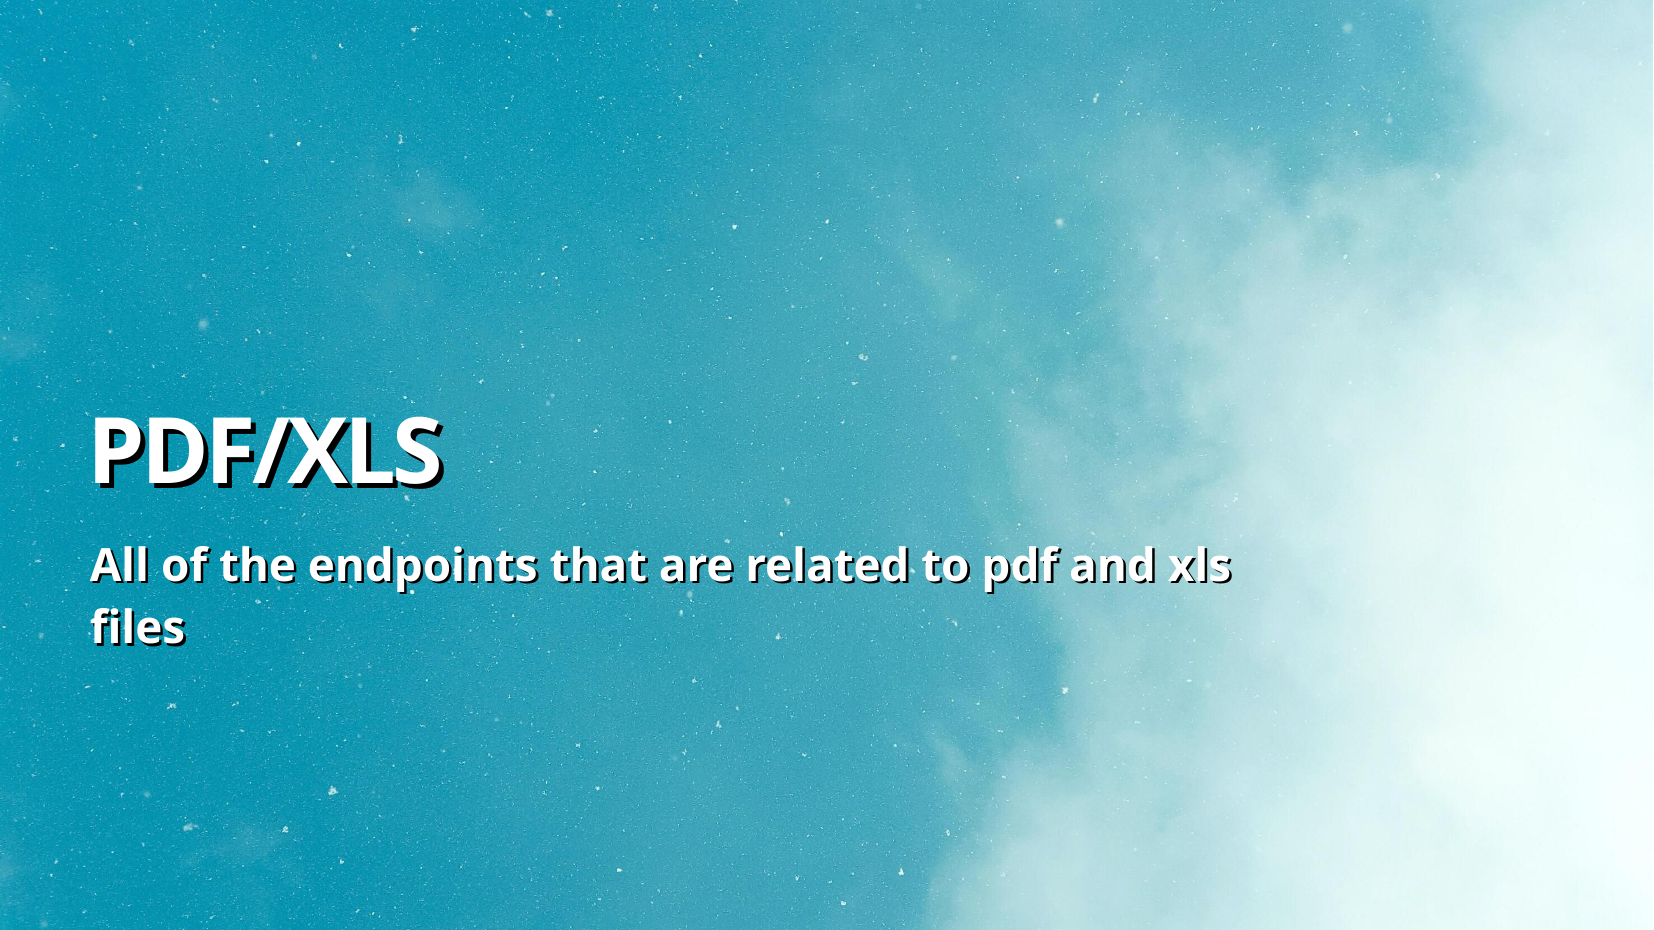

# PDF/XLS
All of the endpoints that are related to pdf and xls files